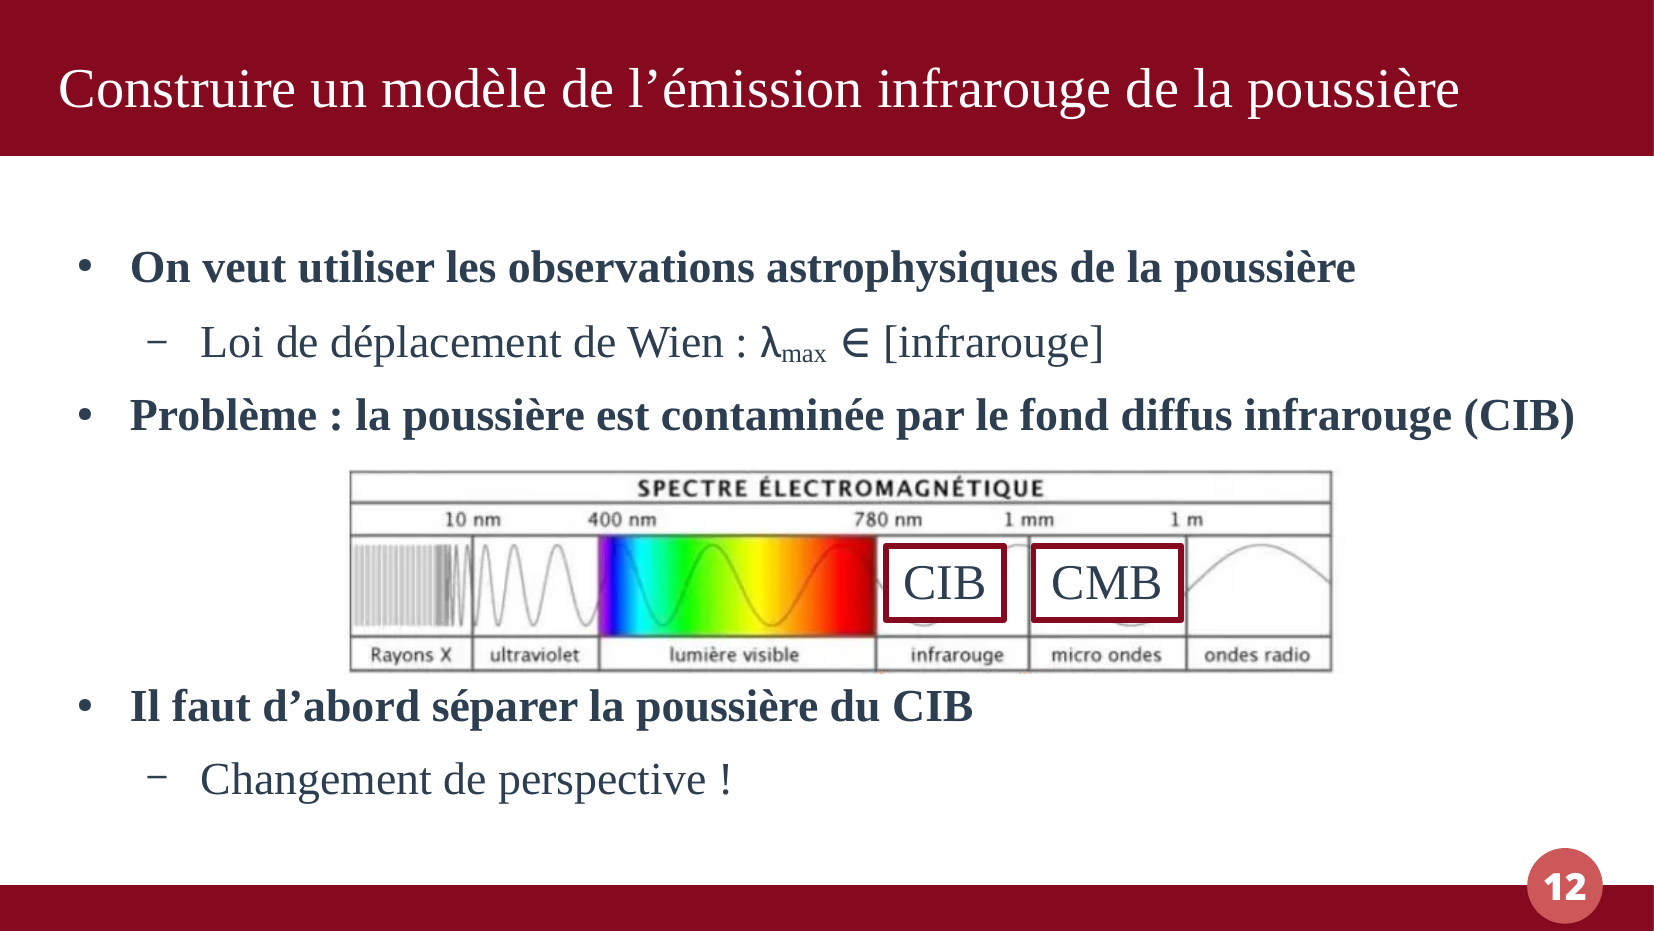

# Construire un modèle de l’émission infrarouge de la poussière
On veut utiliser les observations astrophysiques de la poussière
Loi de déplacement de Wien : λmax ∈ [infrarouge]
Problème : la poussière est contaminée par le fond diffus infrarouge (CIB)
Il faut d’abord séparer la poussière du CIB
Changement de perspective !
CIB
CMB
12